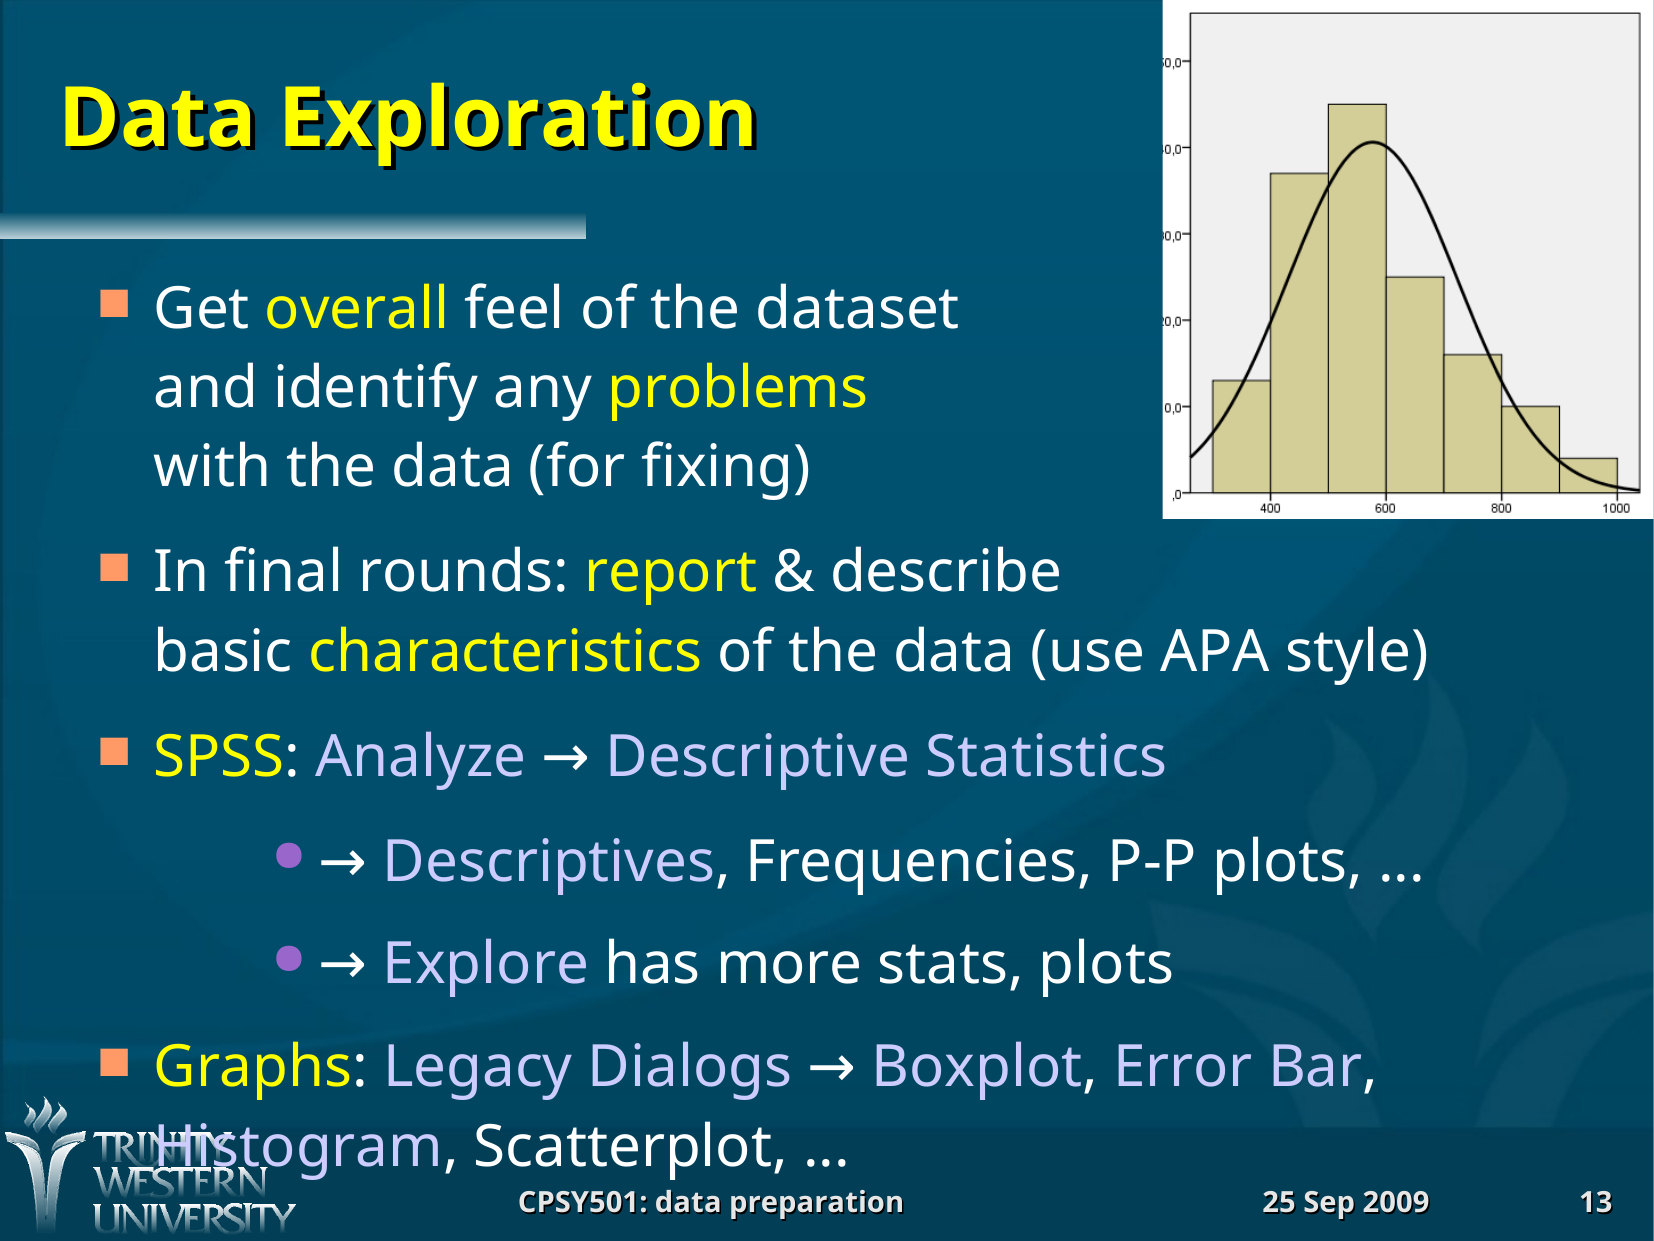

# Data Exploration
Get overall feel of the dataset
and identify any problems
with the data (for fixing)
In final rounds: report & describe
basic characteristics of the data (use APA style)
SPSS: Analyze → Descriptive Statistics
→ Descriptives, Frequencies, P-P plots, ...
→ Explore has more stats, plots
Graphs: Legacy Dialogs → Boxplot, Error Bar, Histogram, Scatterplot, ...
CPSY501: data preparation
25 Sep 2009
13